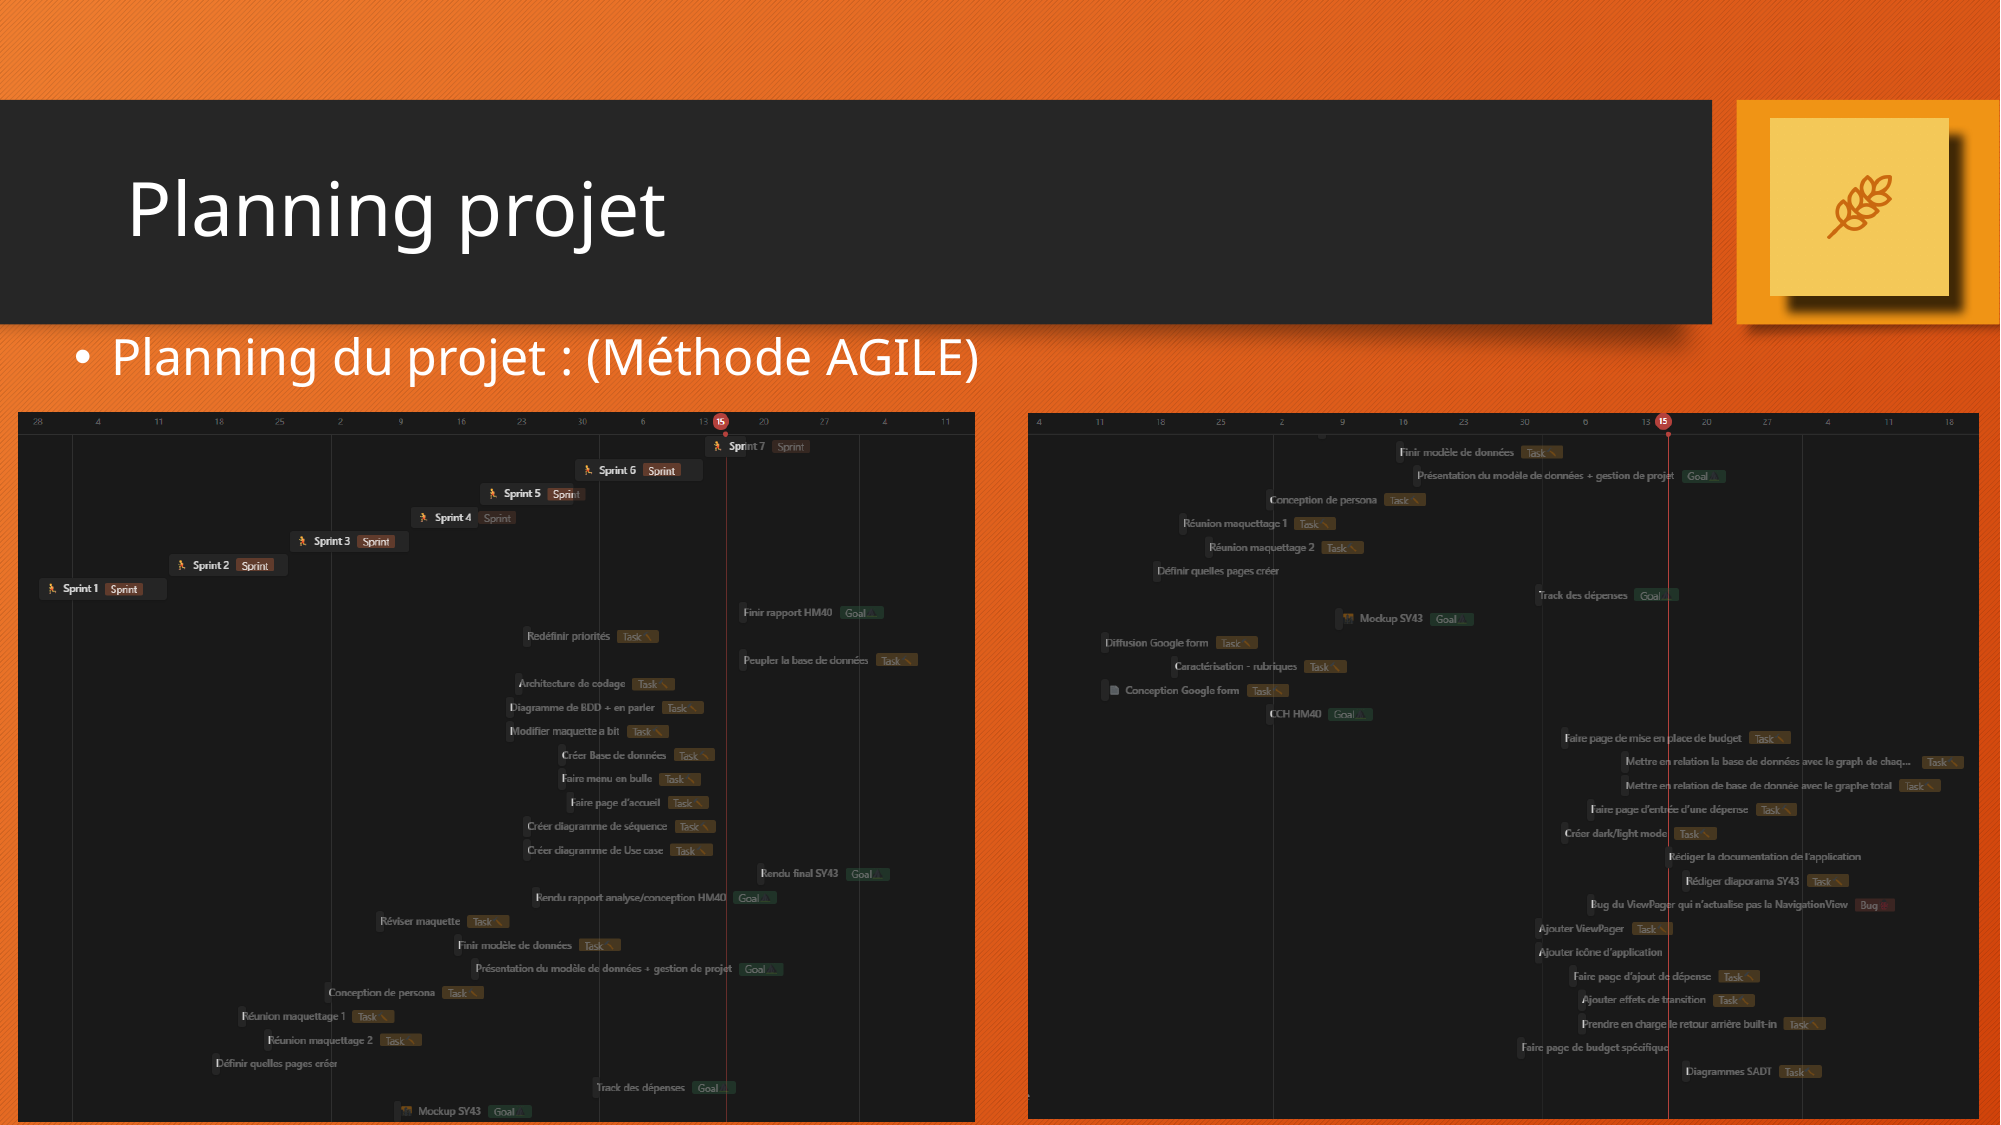

# Planning projet
Planning du projet : (Méthode AGILE)